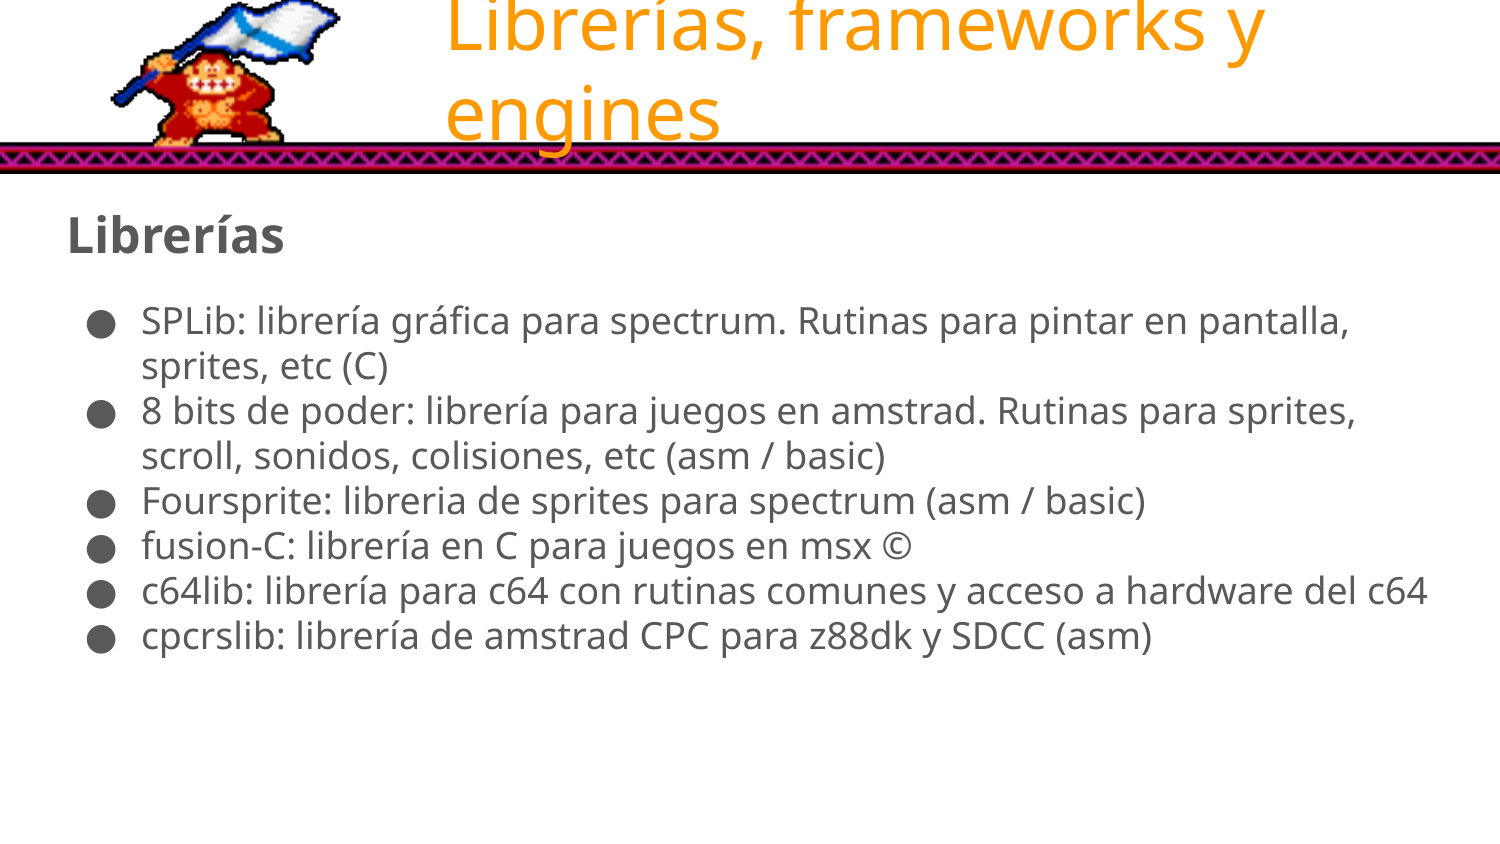

# Librerías, frameworks y engines
Librerías
SPLib: librería gráfica para spectrum. Rutinas para pintar en pantalla, sprites, etc (C)
8 bits de poder: librería para juegos en amstrad. Rutinas para sprites, scroll, sonidos, colisiones, etc (asm / basic)
Foursprite: libreria de sprites para spectrum (asm / basic)
fusion-C: librería en C para juegos en msx ©
c64lib: librería para c64 con rutinas comunes y acceso a hardware del c64
cpcrslib: librería de amstrad CPC para z88dk y SDCC (asm)